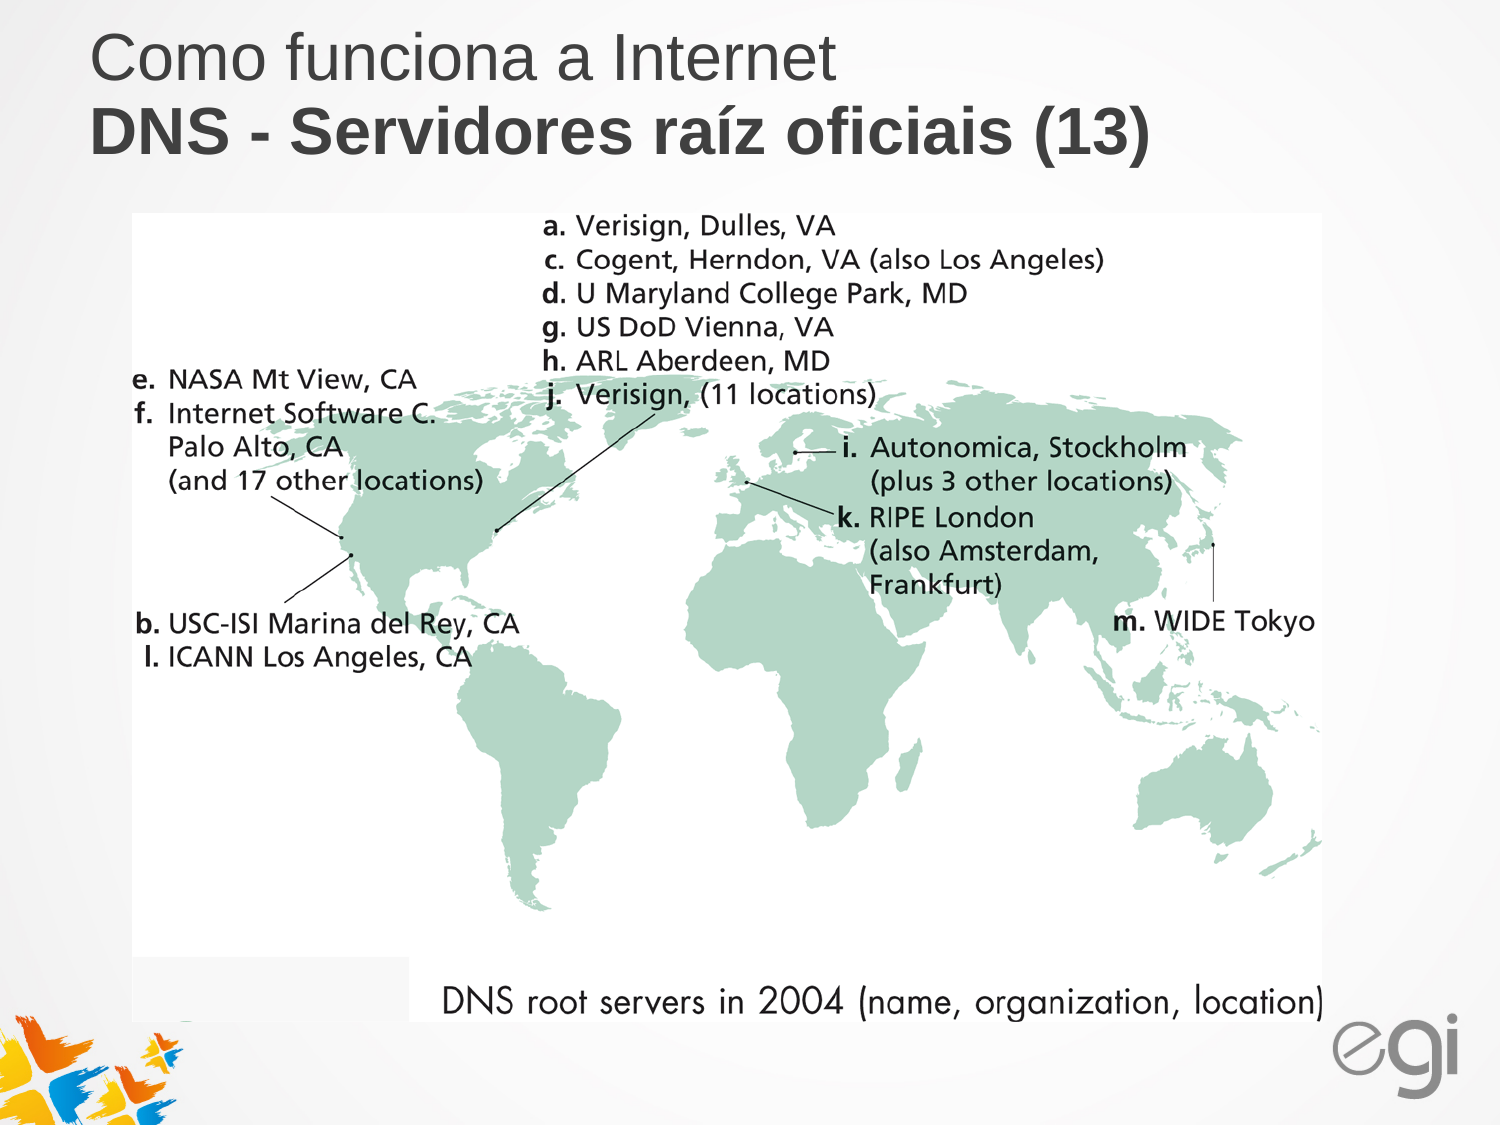

Como funciona a Internet
DNS - Servidores raíz oficiais (13)